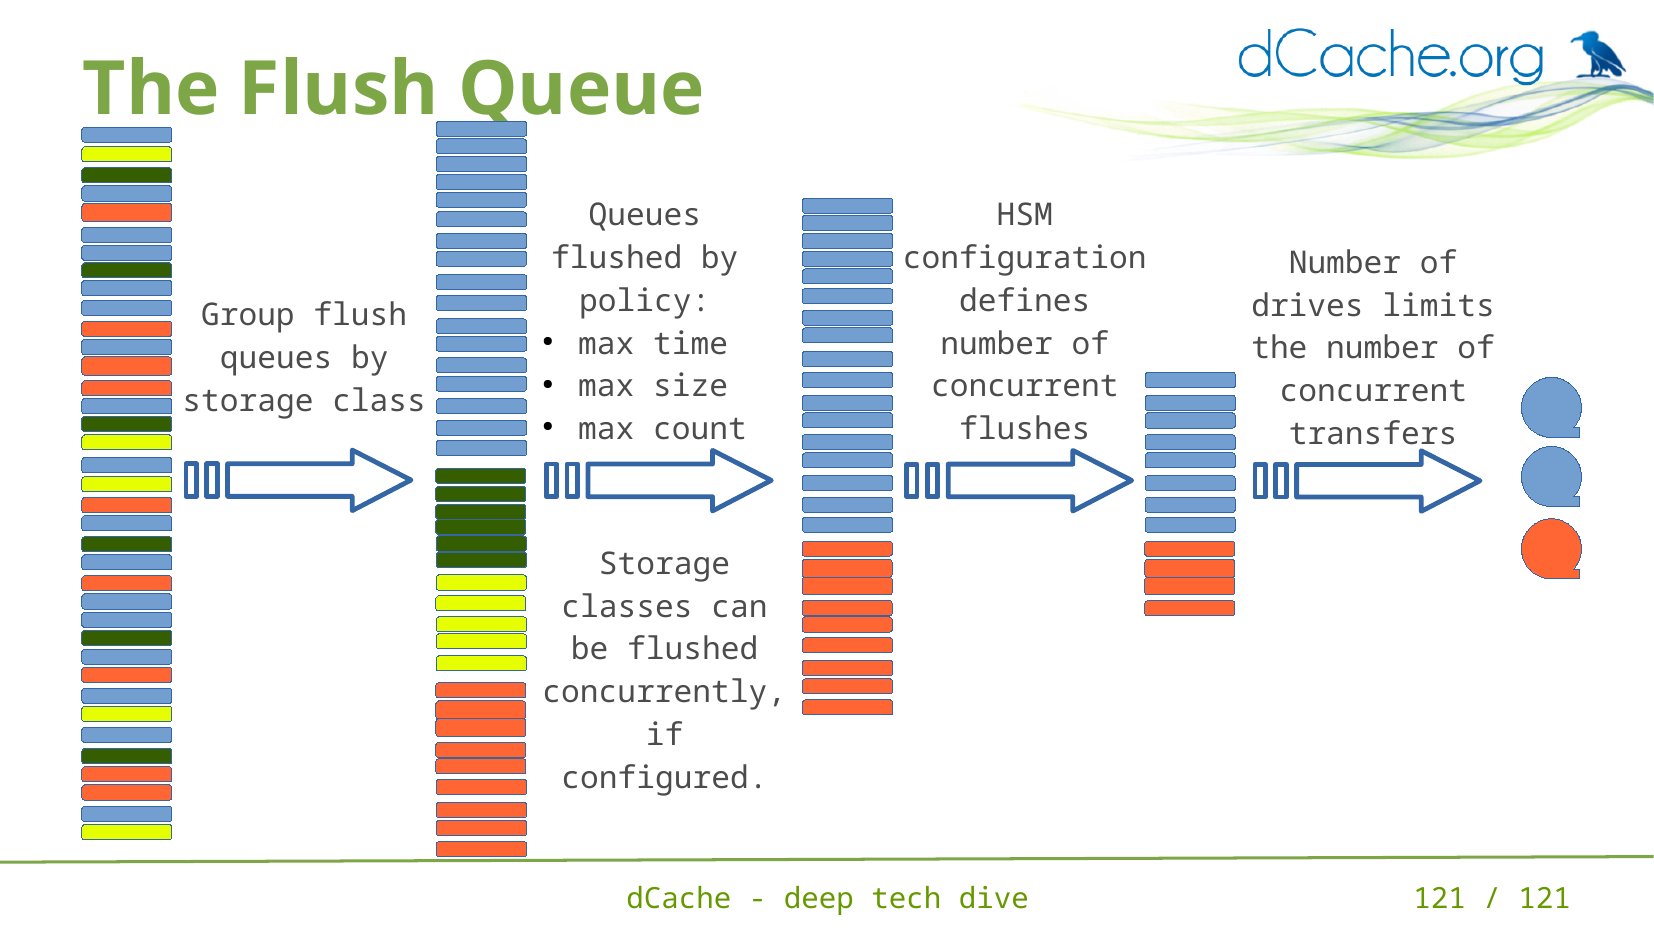

# The Flush Queue
Queues flushed by policy:
max time
max size
max count
HSM configuration defines number of concurrent flushes
Number of drives limits the number of concurrent transfers
Group flush queues by
storage class
Storage classes can be flushed concurrently, if configured.
dCache - deep tech dive
121